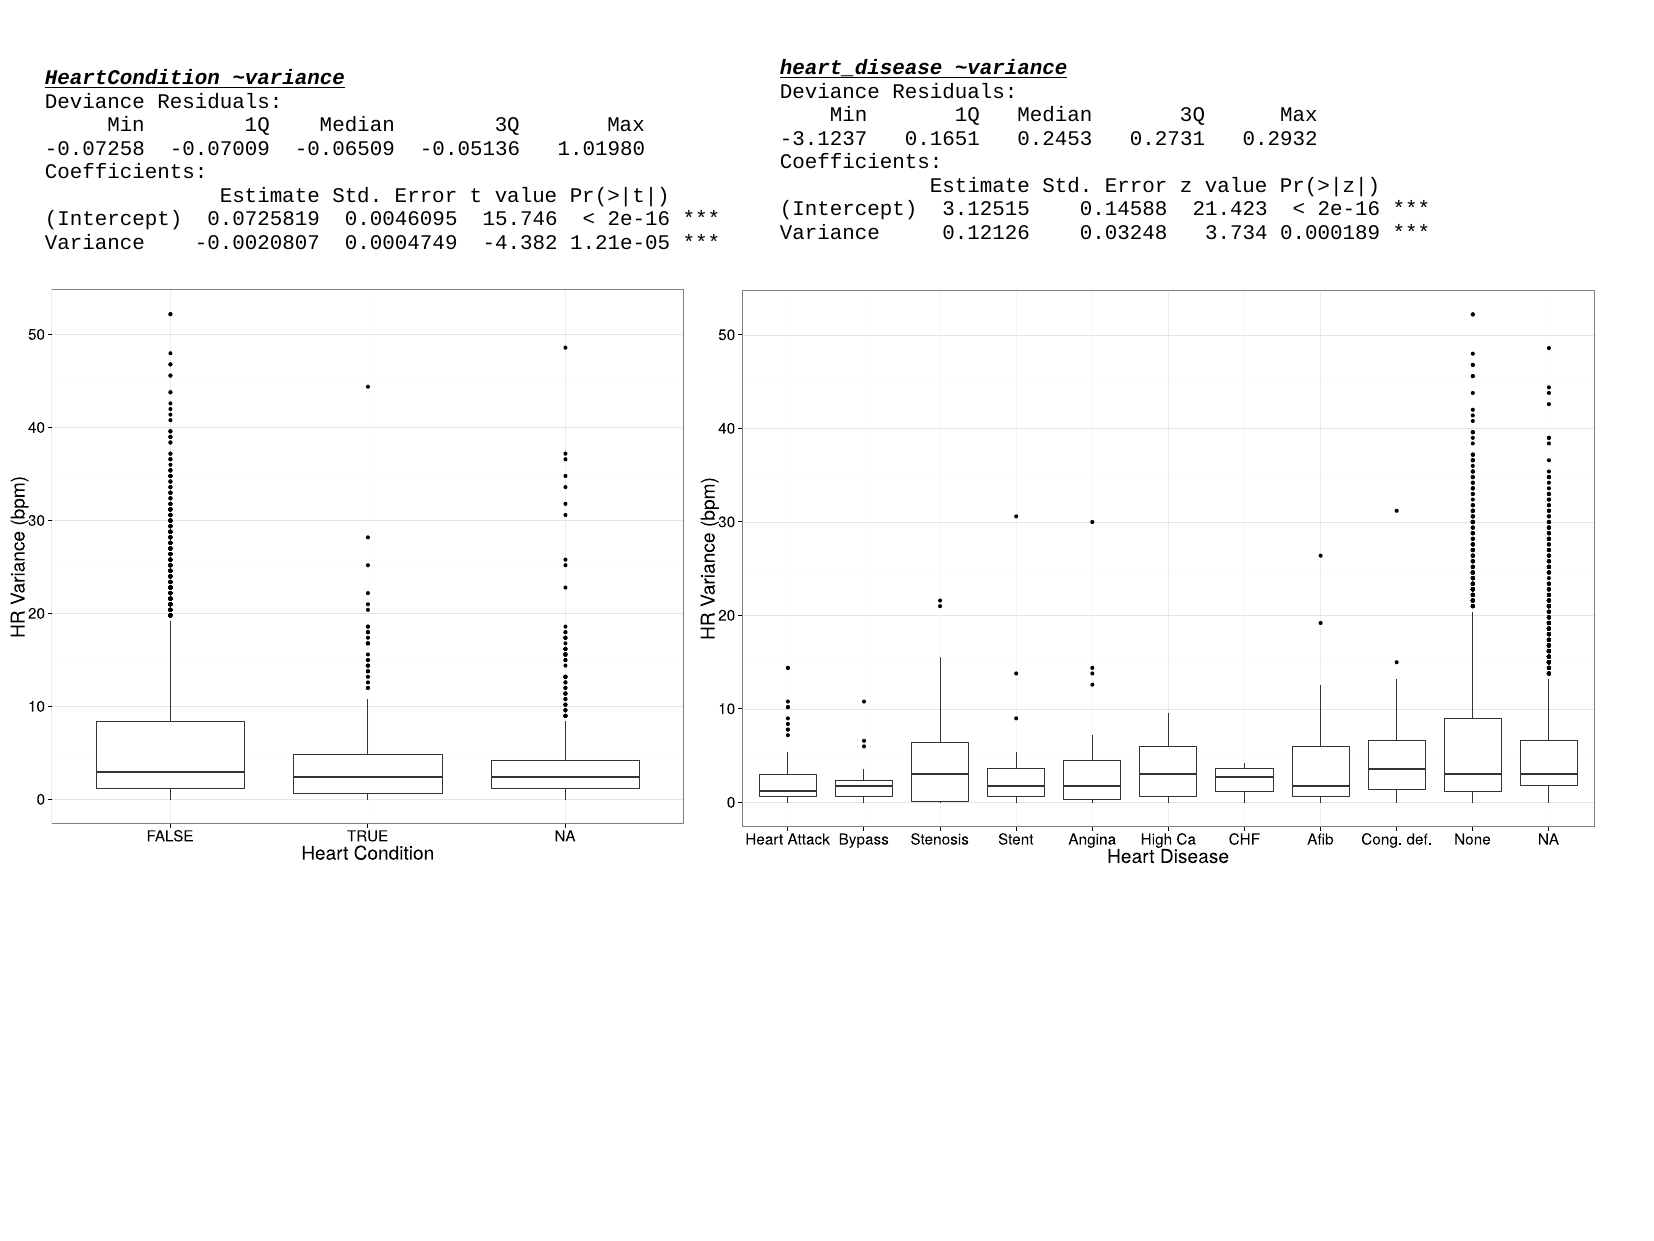

heart_disease ~variance
Deviance Residuals:
 Min 1Q Median 3Q Max
-3.1237 0.1651 0.2453 0.2731 0.2932
Coefficients:
 Estimate Std. Error z value Pr(>|z|)
(Intercept) 3.12515 0.14588 21.423 < 2e-16 ***
Variance 0.12126 0.03248 3.734 0.000189 ***
HeartCondition ~variance
Deviance Residuals:
 Min 1Q Median 3Q Max
-0.07258 -0.07009 -0.06509 -0.05136 1.01980
Coefficients:
 Estimate Std. Error t value Pr(>|t|)
(Intercept) 0.0725819 0.0046095 15.746 < 2e-16 ***
Variance -0.0020807 0.0004749 -4.382 1.21e-05 ***